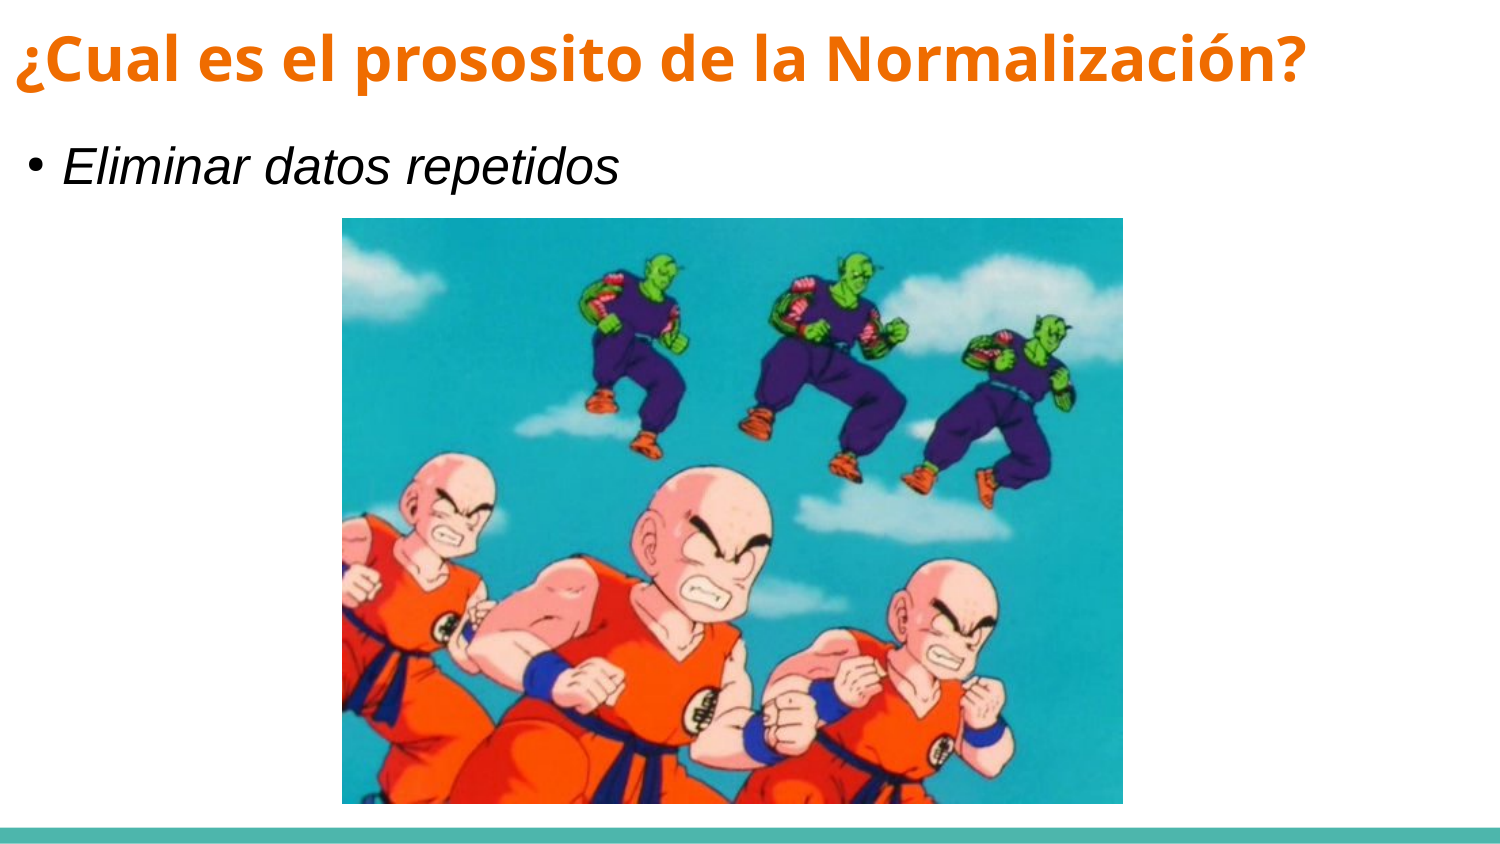

# ¿Cual es el prososito de la Normalización?
Eliminar datos repetidos